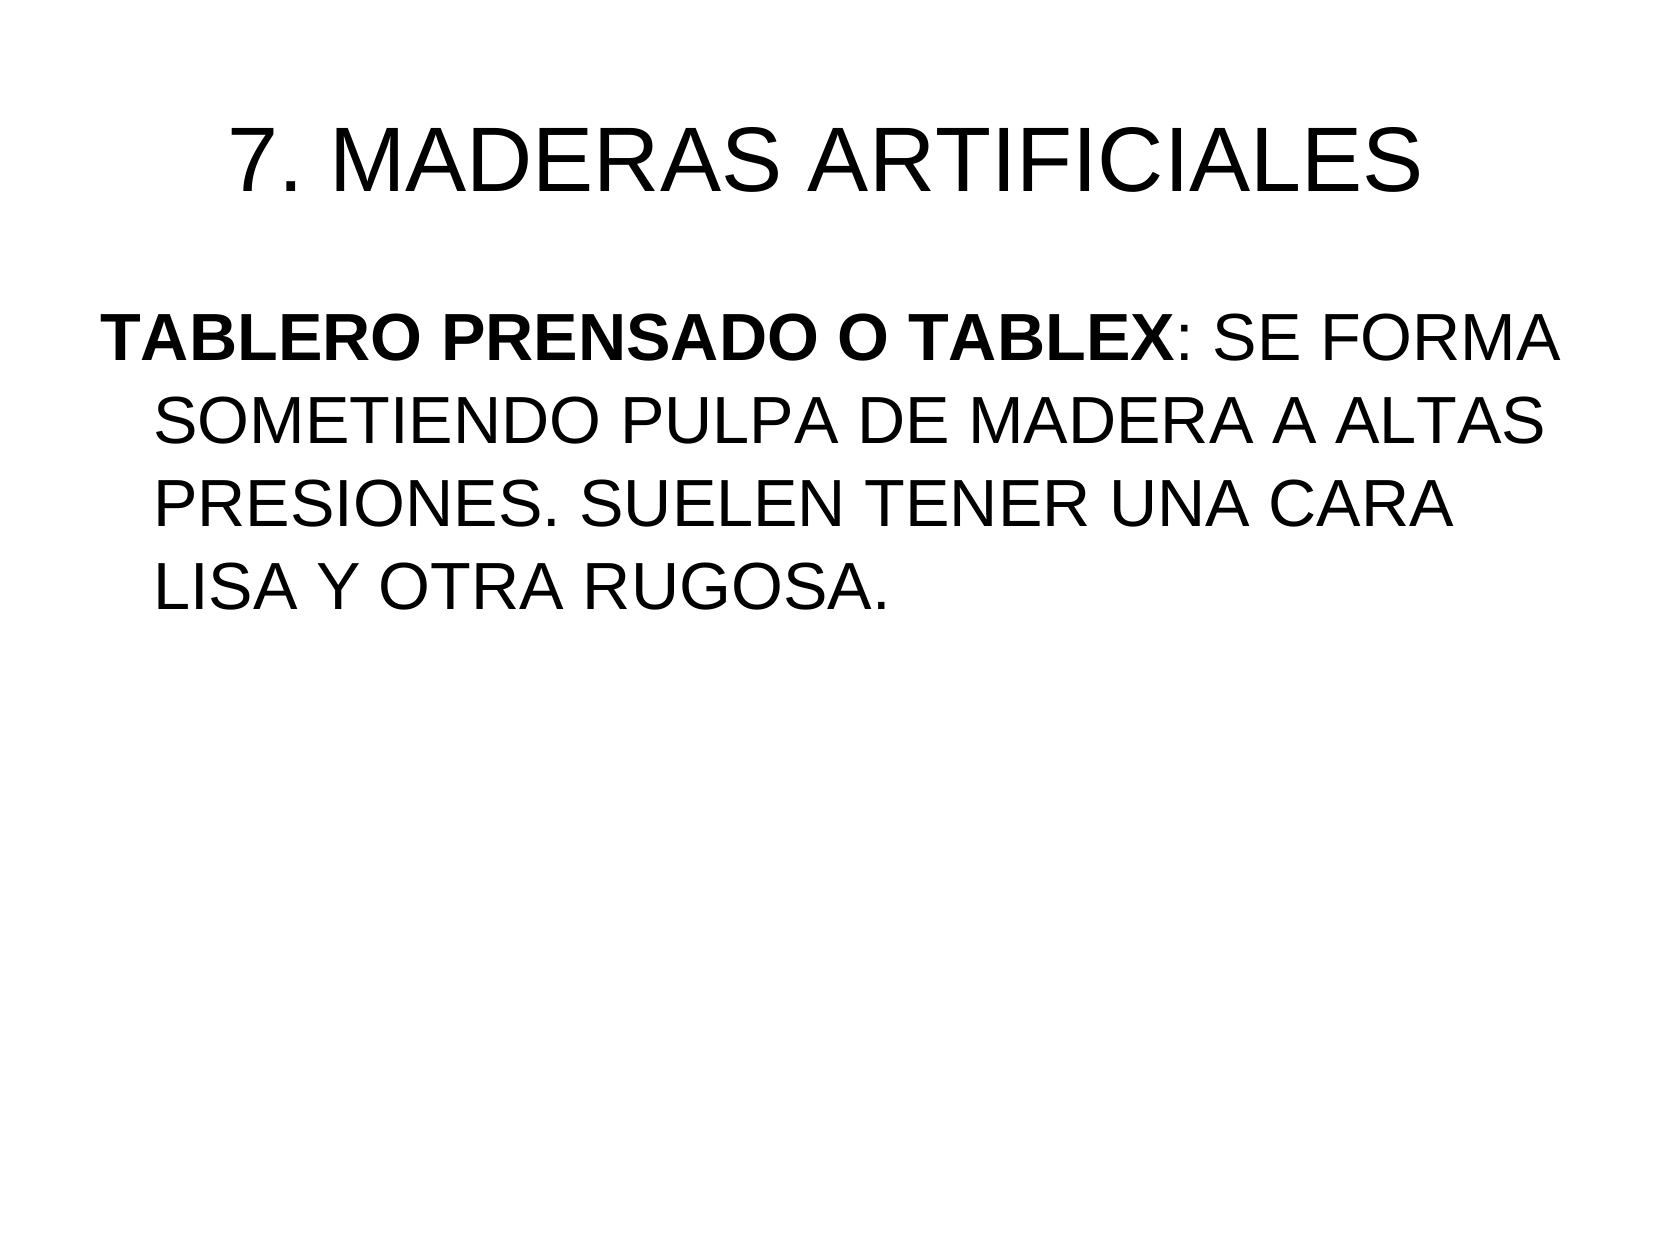

# 7. MADERAS ARTIFICIALES
TABLERO PRENSADO O TABLEX: SE FORMA SOMETIENDO PULPA DE MADERA A ALTAS PRESIONES. SUELEN TENER UNA CARA LISA Y OTRA RUGOSA.